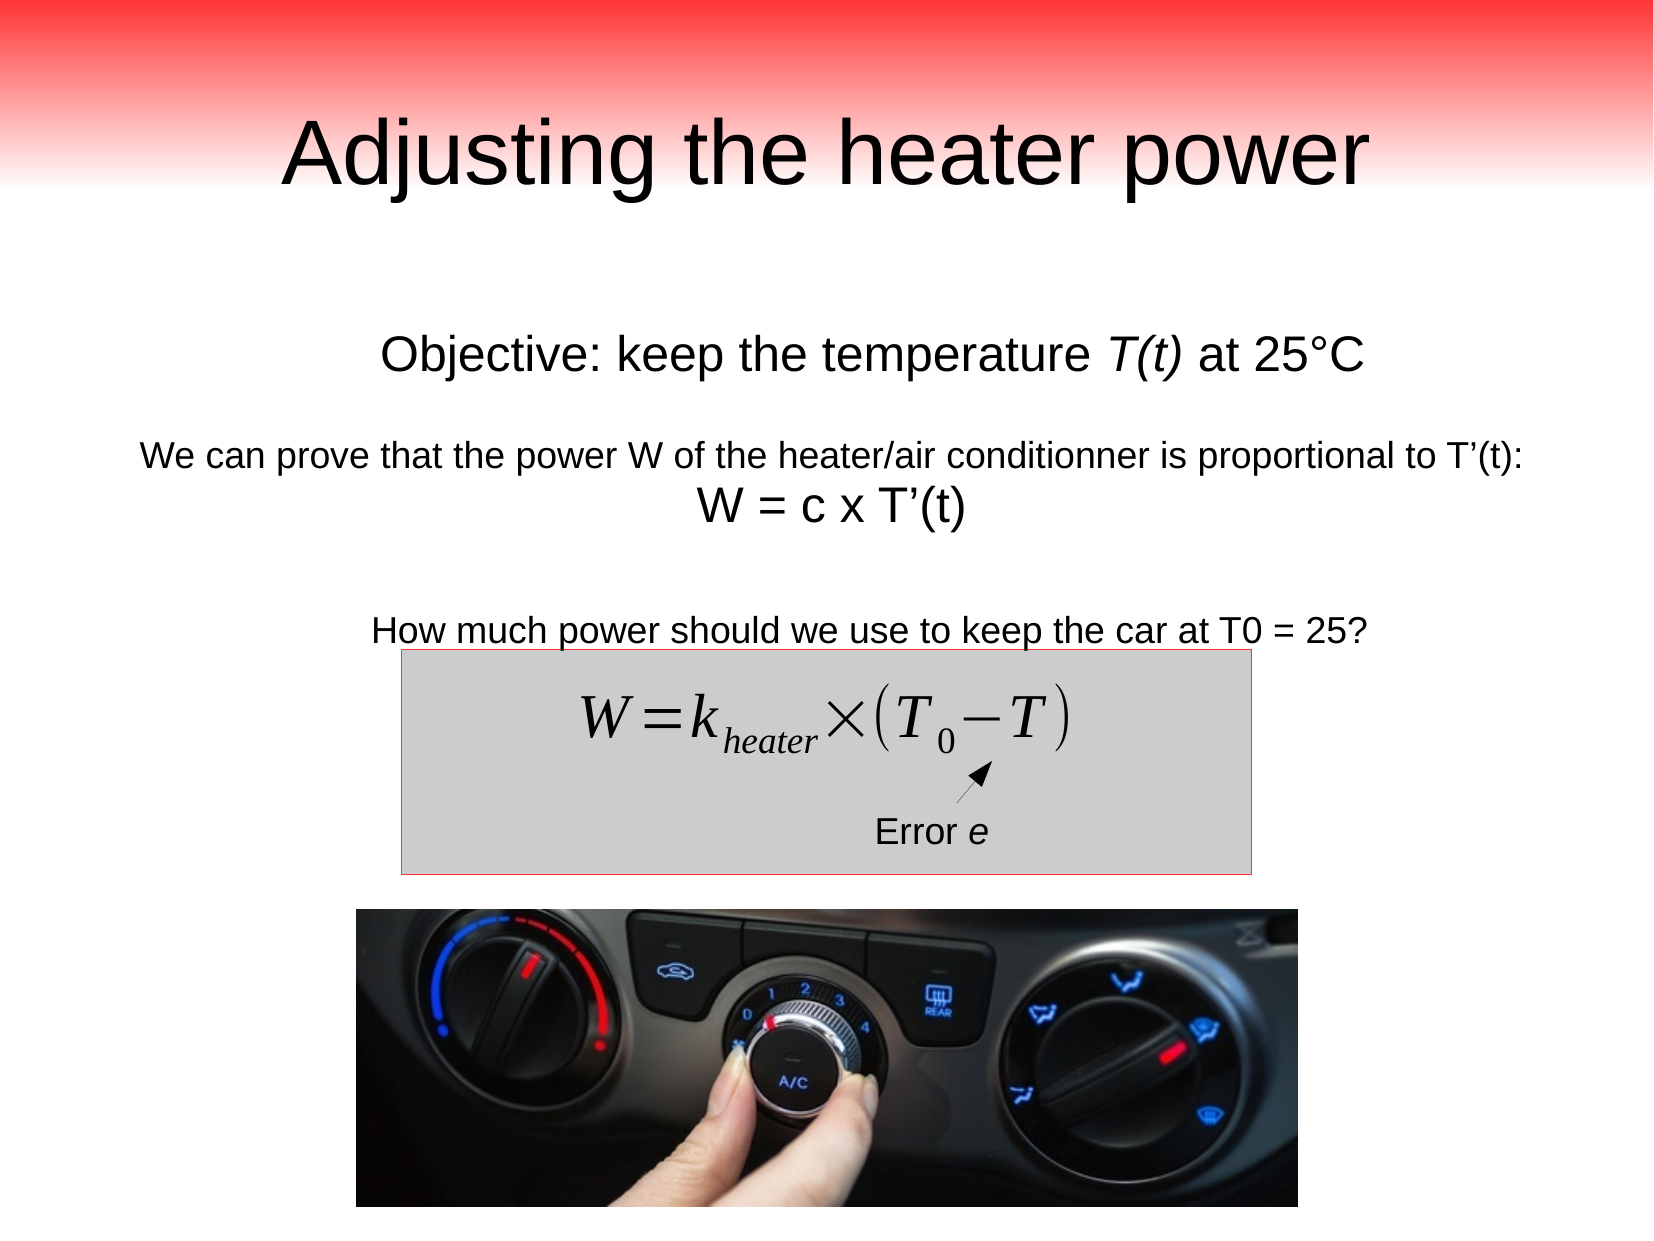

# Adjusting the heater power
Objective: keep the temperature T(t) at 25°C
We can prove that the power W of the heater/air conditionner is proportional to T’(t):
W = c x T’(t)
How much power should we use to keep the car at T0 = 25?
Error e